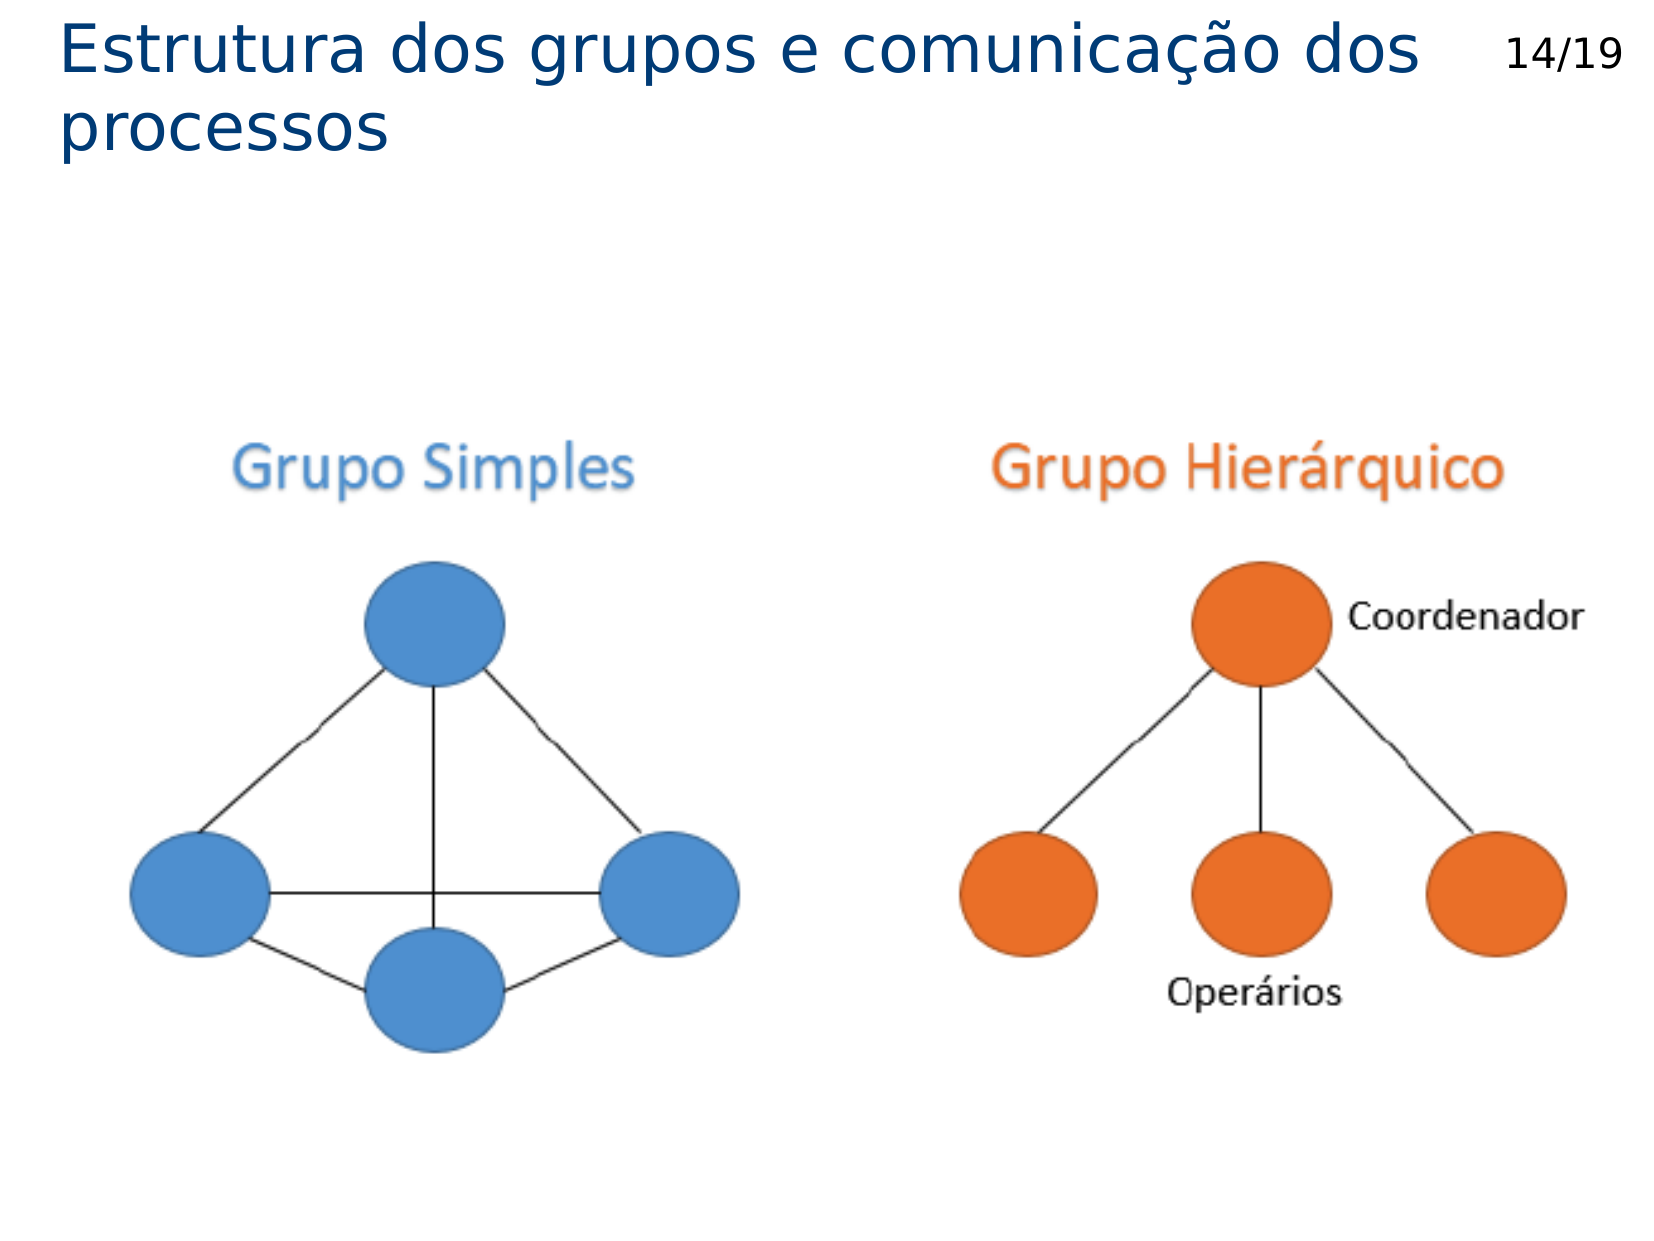

# Estrutura dos grupos e comunicação dos processos
14